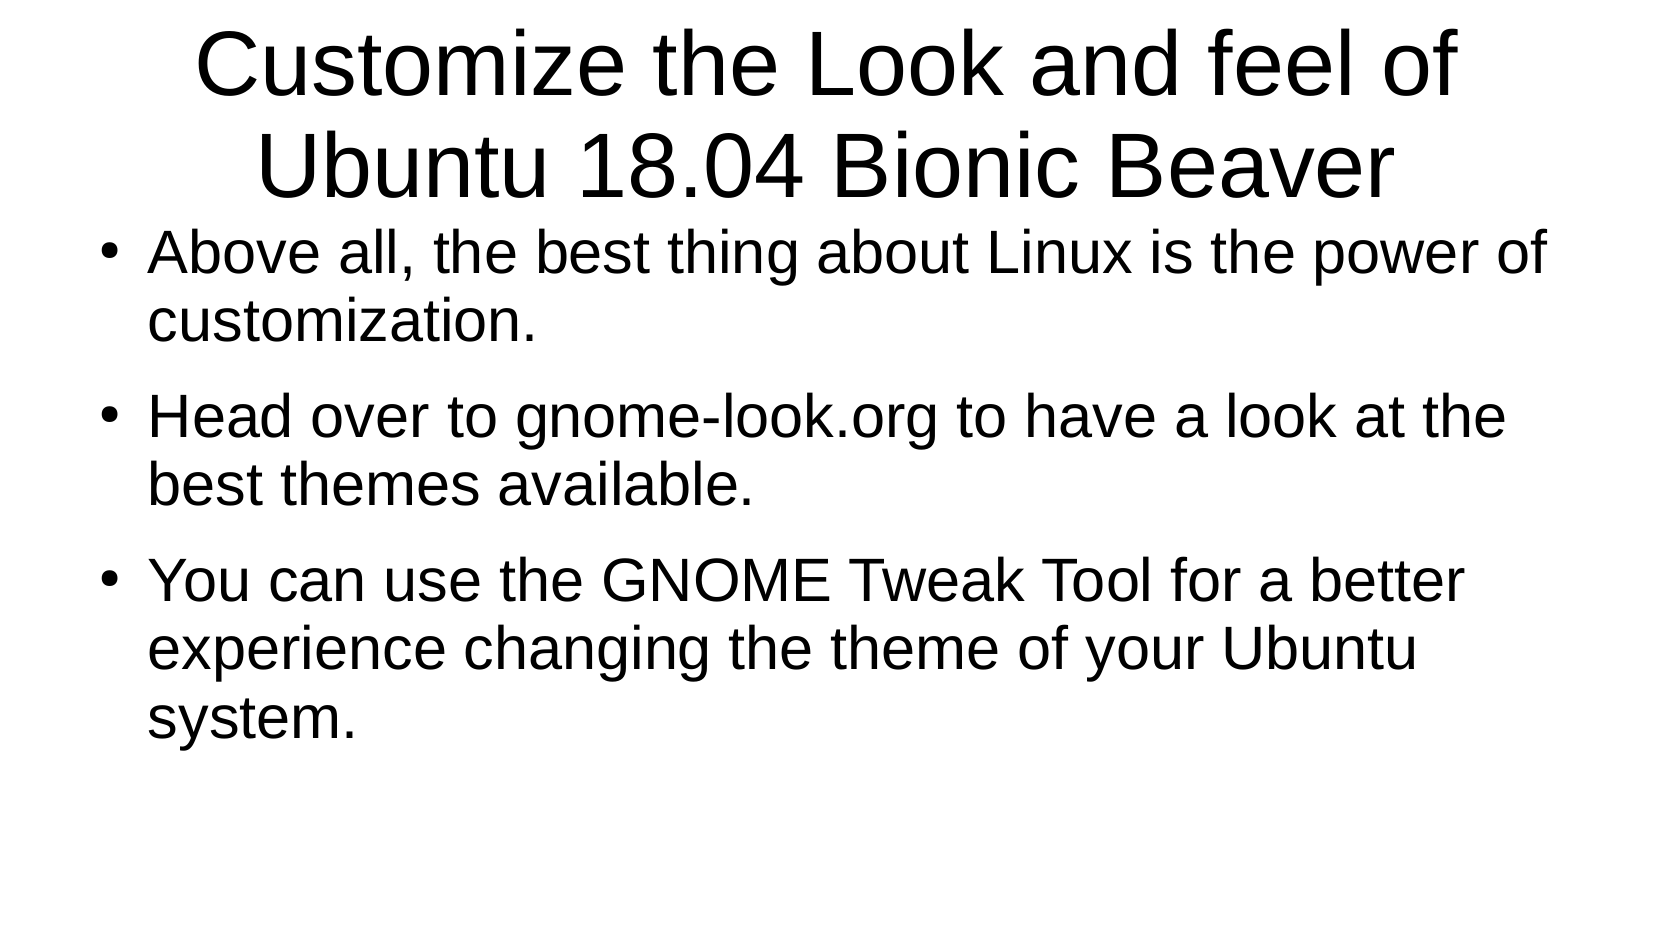

# Customize the Look and feel of Ubuntu 18.04 Bionic Beaver
Above all, the best thing about Linux is the power of customization.
Head over to gnome-look.org to have a look at the best themes available.
You can use the GNOME Tweak Tool for a better experience changing the theme of your Ubuntu system.